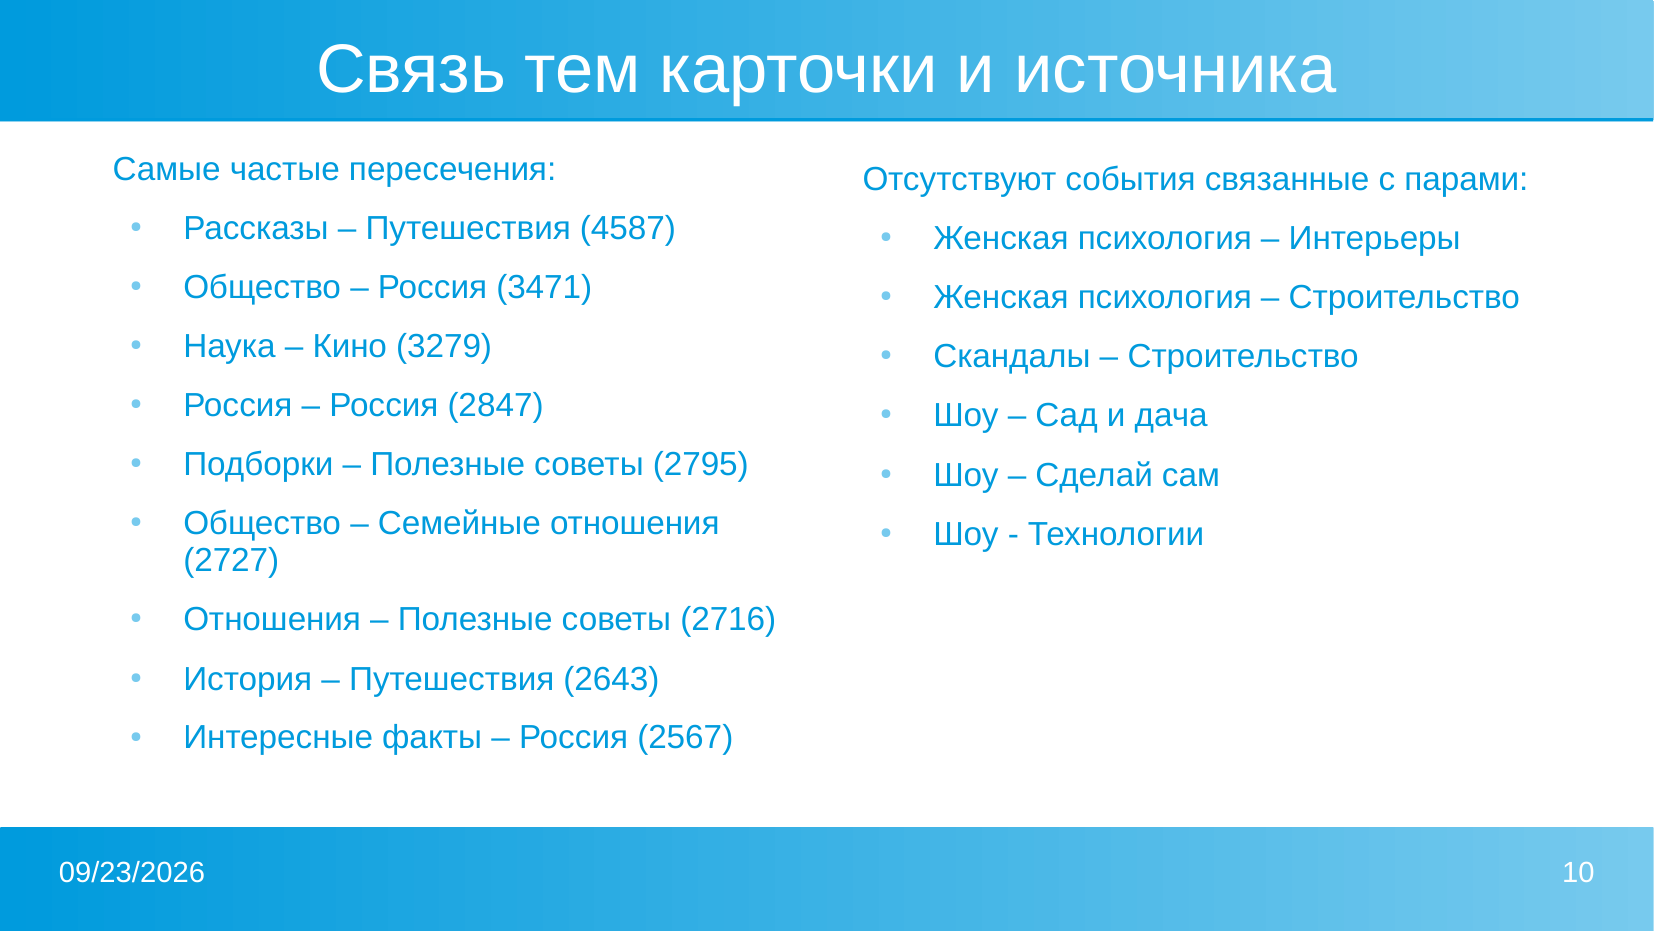

# Связь тем карточки и источника
Самые частые пересечения:
Рассказы – Путешествия (4587)
Общество – Россия (3471)
Наука – Кино (3279)
Россия – Россия (2847)
Подборки – Полезные советы (2795)
Общество – Семейные отношения (2727)
Отношения – Полезные советы (2716)
История – Путешествия (2643)
Интересные факты – Россия (2567)
Отсутствуют события связанные с парами:
Женская психология – Интерьеры
Женская психология – Строительство
Скандалы – Строительство
Шоу – Сад и дача
Шоу – Сделай сам
Шоу - Технологии
10